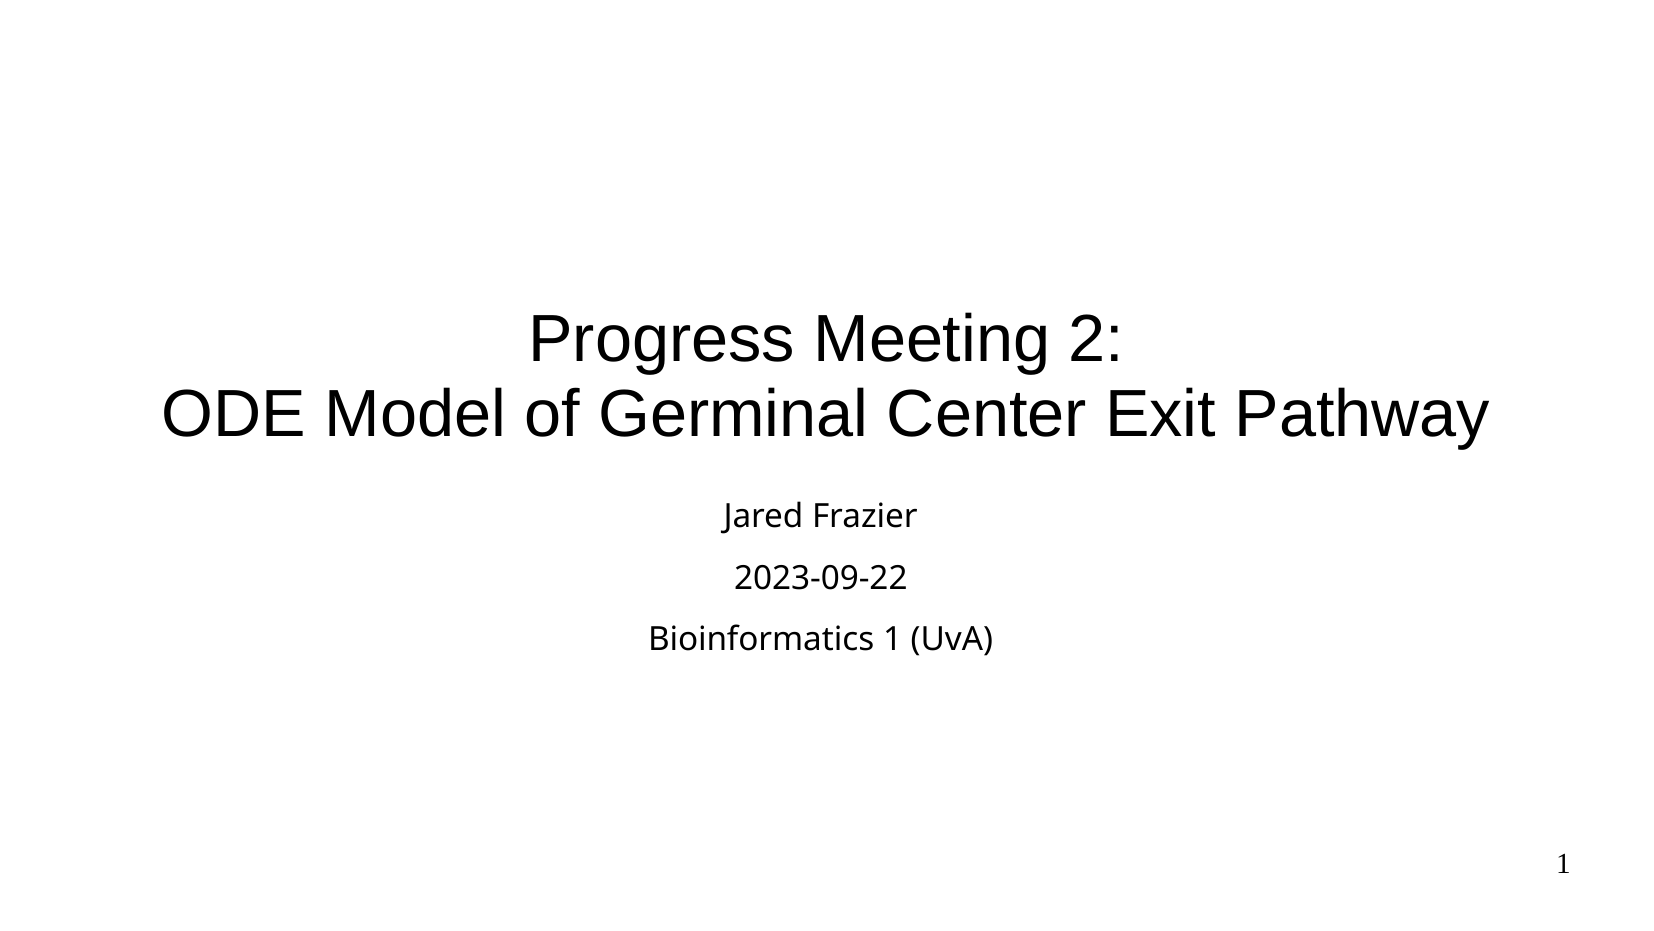

# Progress Meeting 2:
ODE Model of Germinal Center Exit Pathway
Jared Frazier
2023-09-22
Bioinformatics 1 (UvA)
1